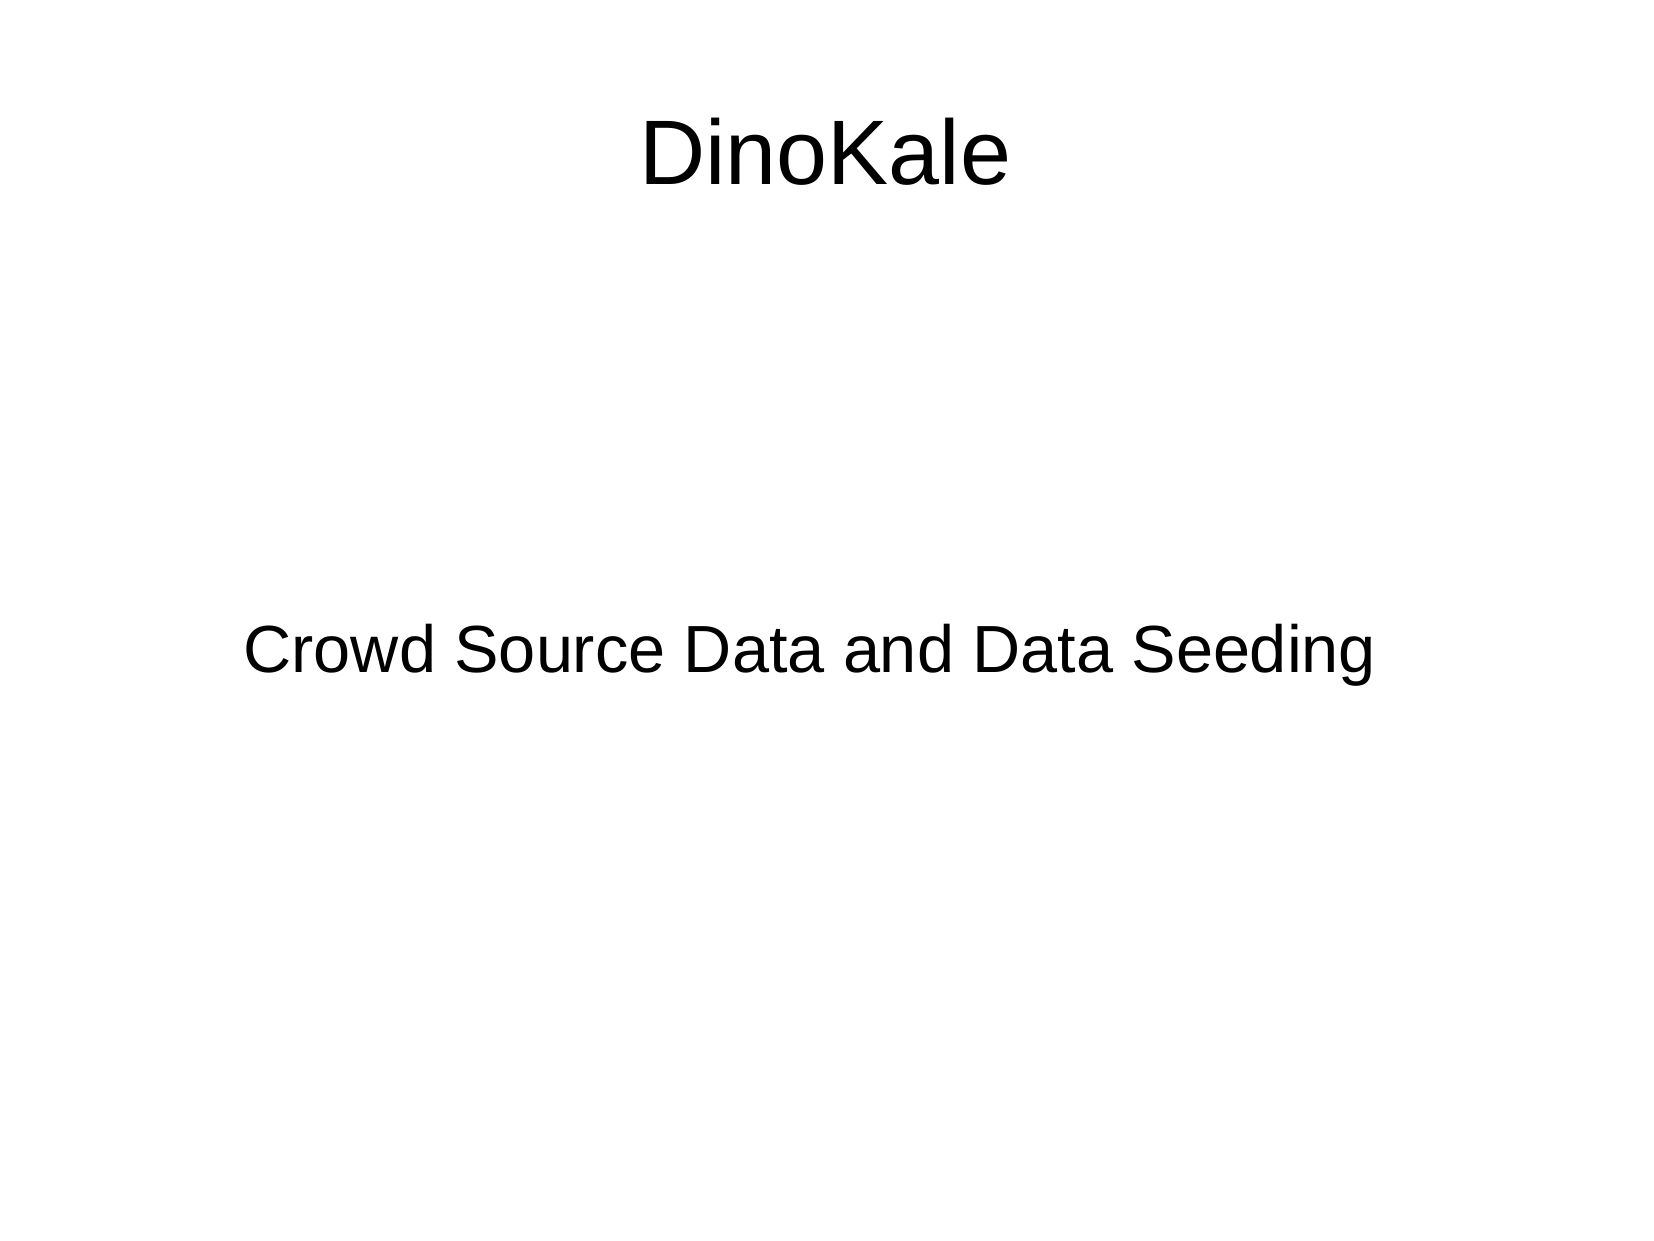

# DinoKale
Crowd Source Data and Data Seeding